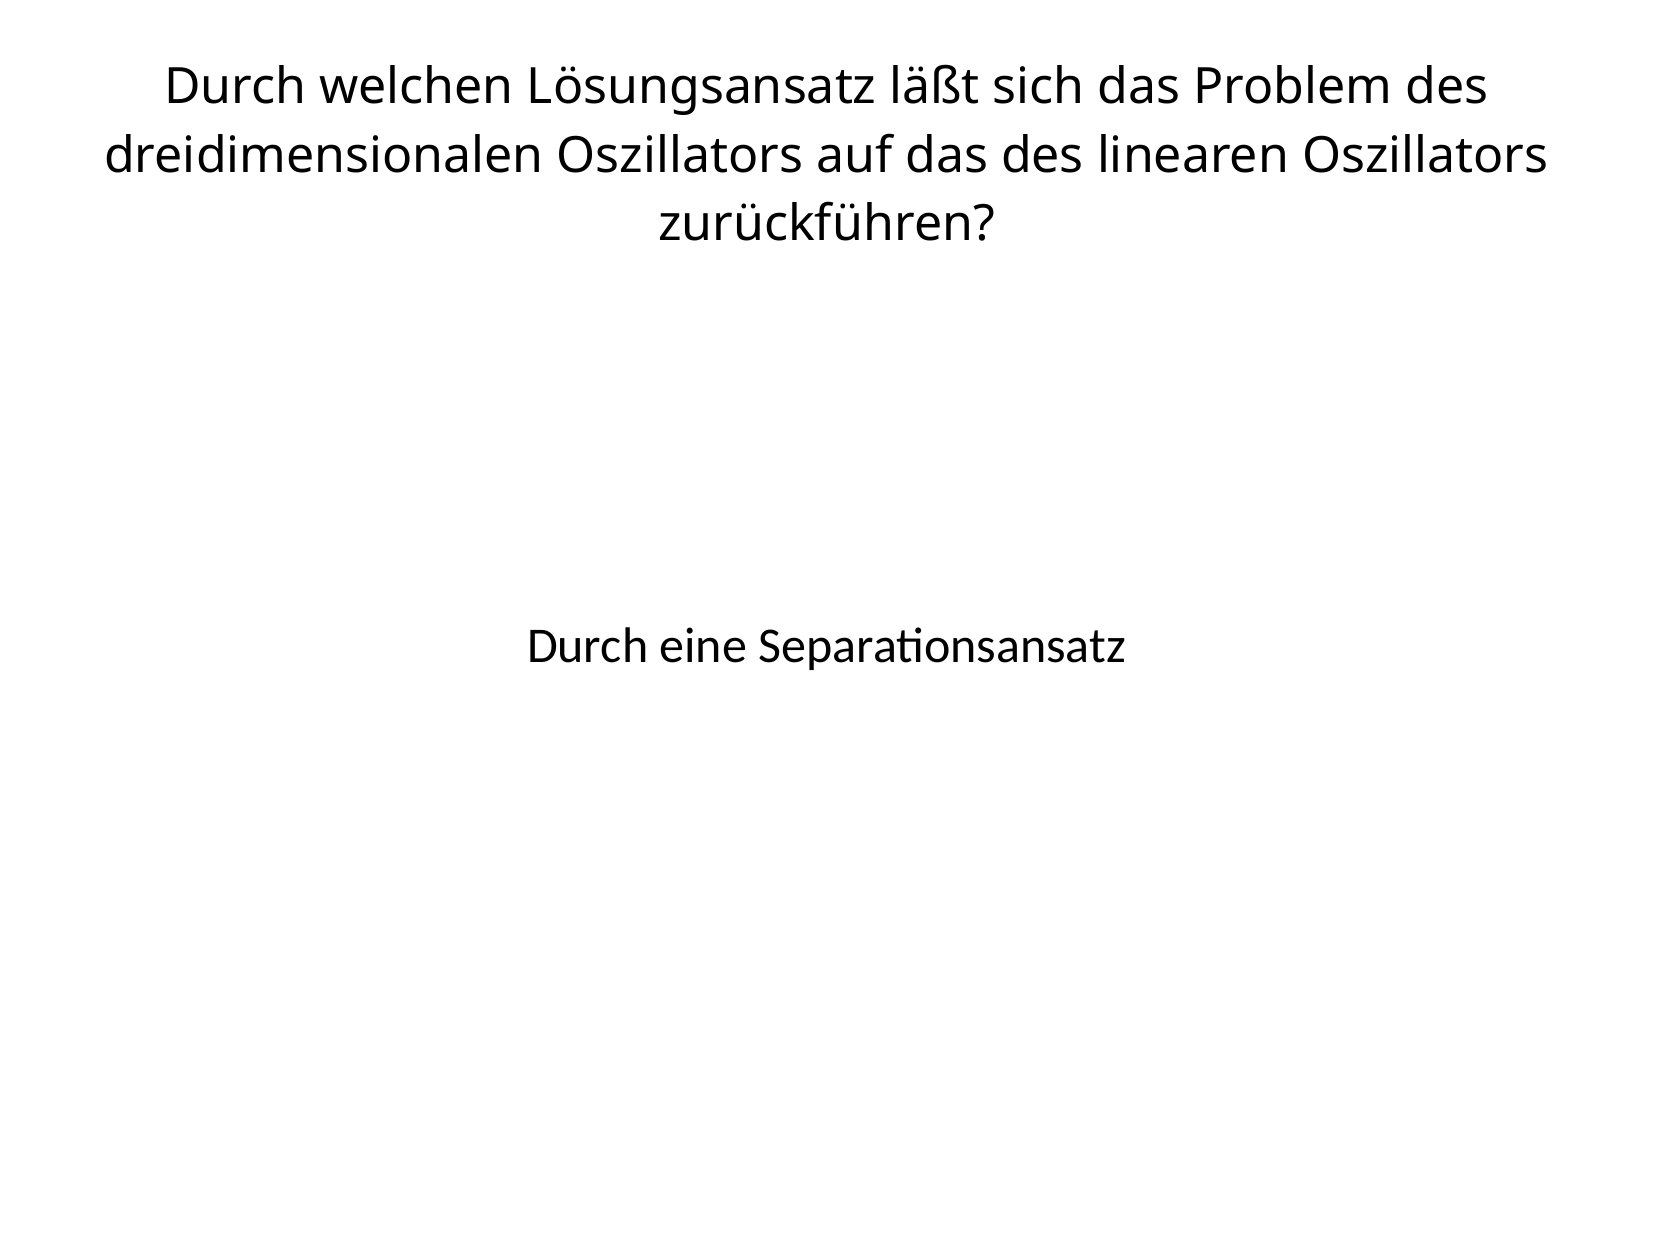

# Durch welchen Lösungsansatz läßt sich das Problem des dreidimensionalen Oszillators auf das des linearen Oszillators zurückführen?
Durch eine Separationsansatz